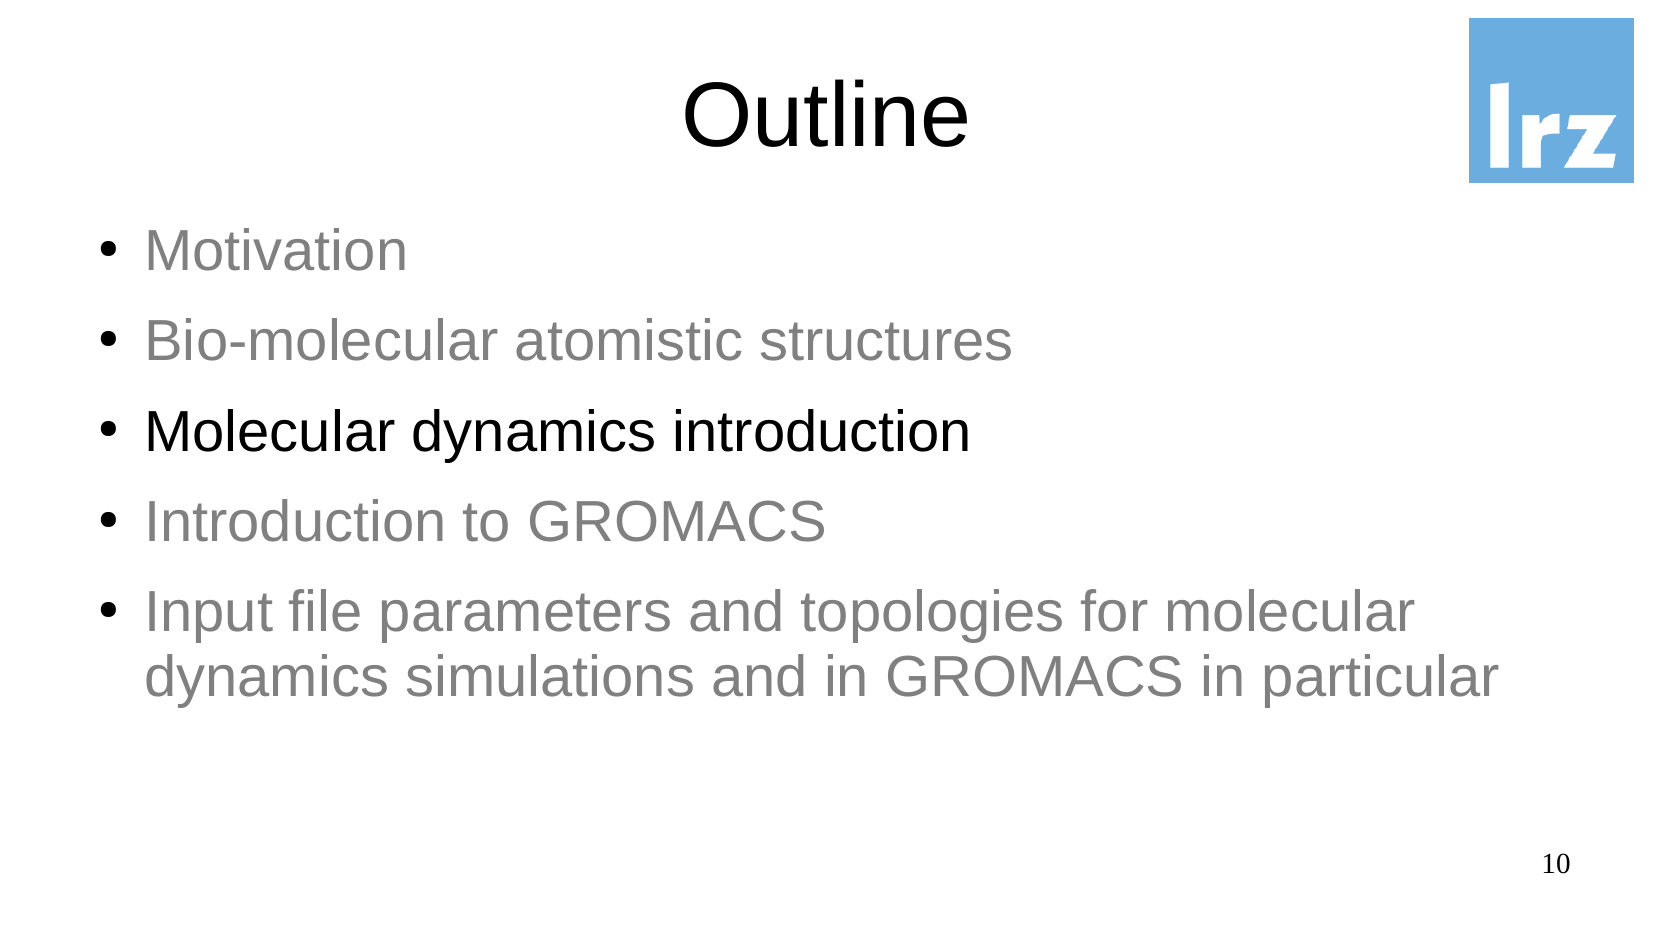

# Outline
Motivation
Bio-molecular atomistic structures
Molecular dynamics introduction
Introduction to GROMACS
Input file parameters and topologies for molecular dynamics simulations and in GROMACS in particular
10